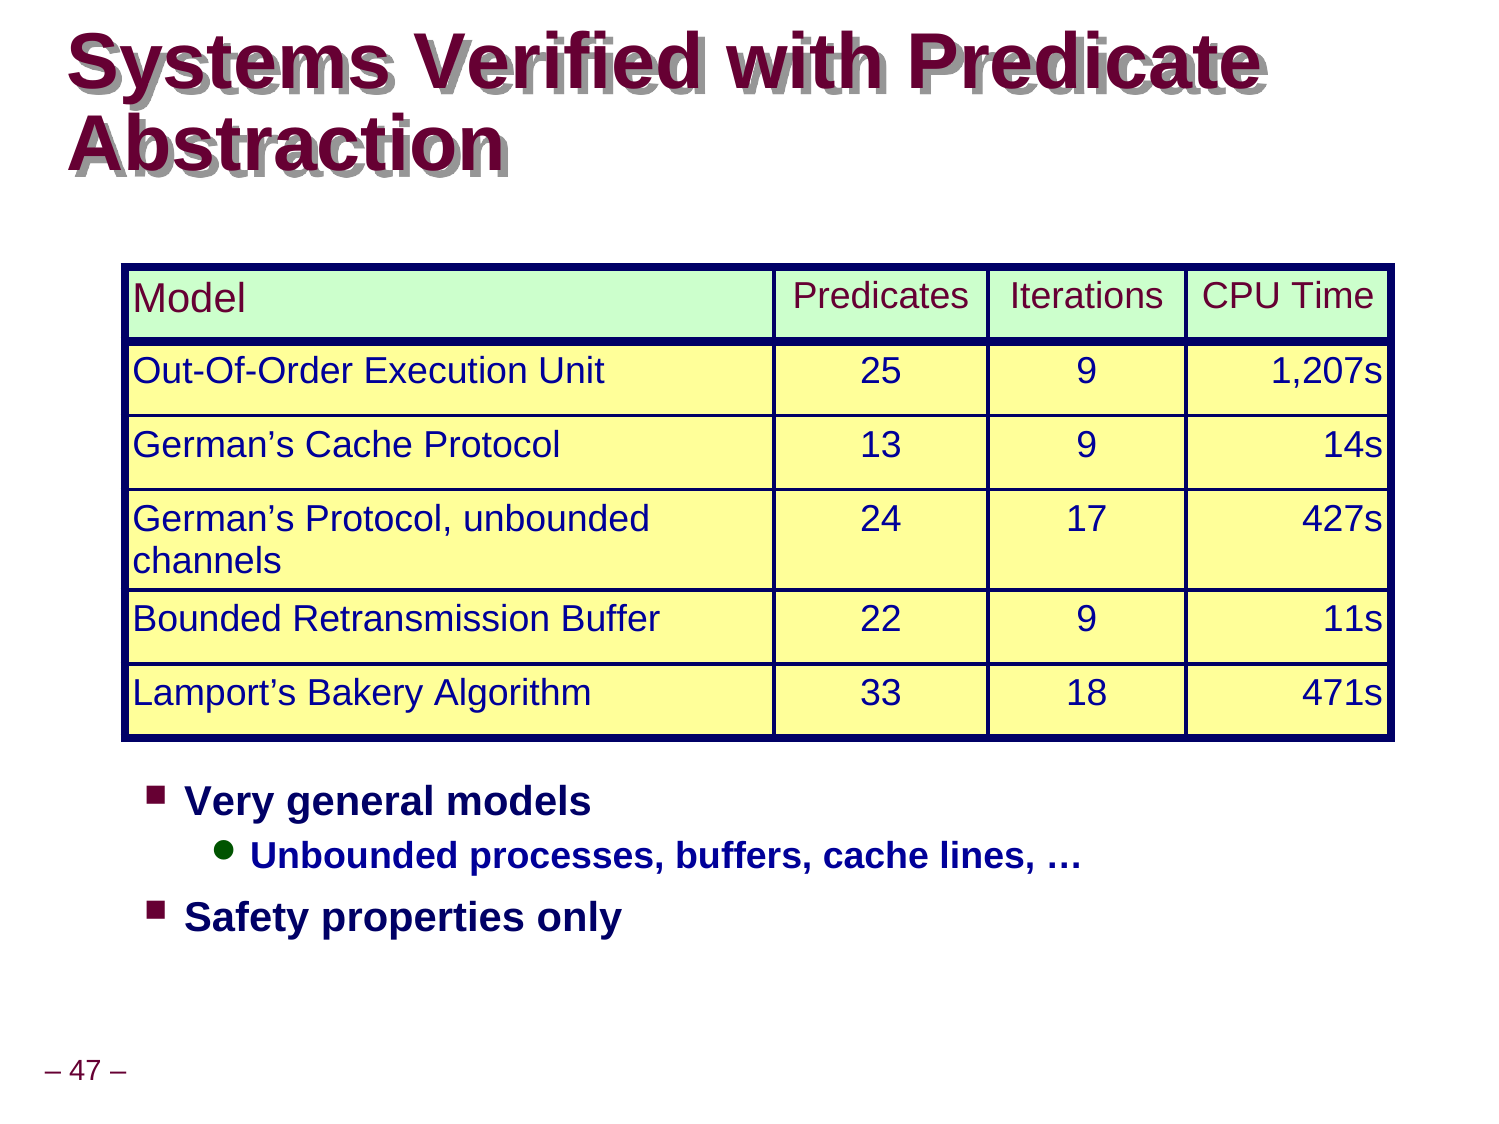

# Systems Verified with Predicate Abstraction
| Model | Predicates | Iterations | CPU Time |
| --- | --- | --- | --- |
| Out-Of-Order Execution Unit | 25 | 9 | 1,207s |
| German’s Cache Protocol | 13 | 9 | 14s |
| German’s Protocol, unbounded channels | 24 | 17 | 427s |
| Bounded Retransmission Buffer | 22 | 9 | 11s |
| Lamport’s Bakery Algorithm | 33 | 18 | 471s |
Very general models
Unbounded processes, buffers, cache lines, …
Safety properties only